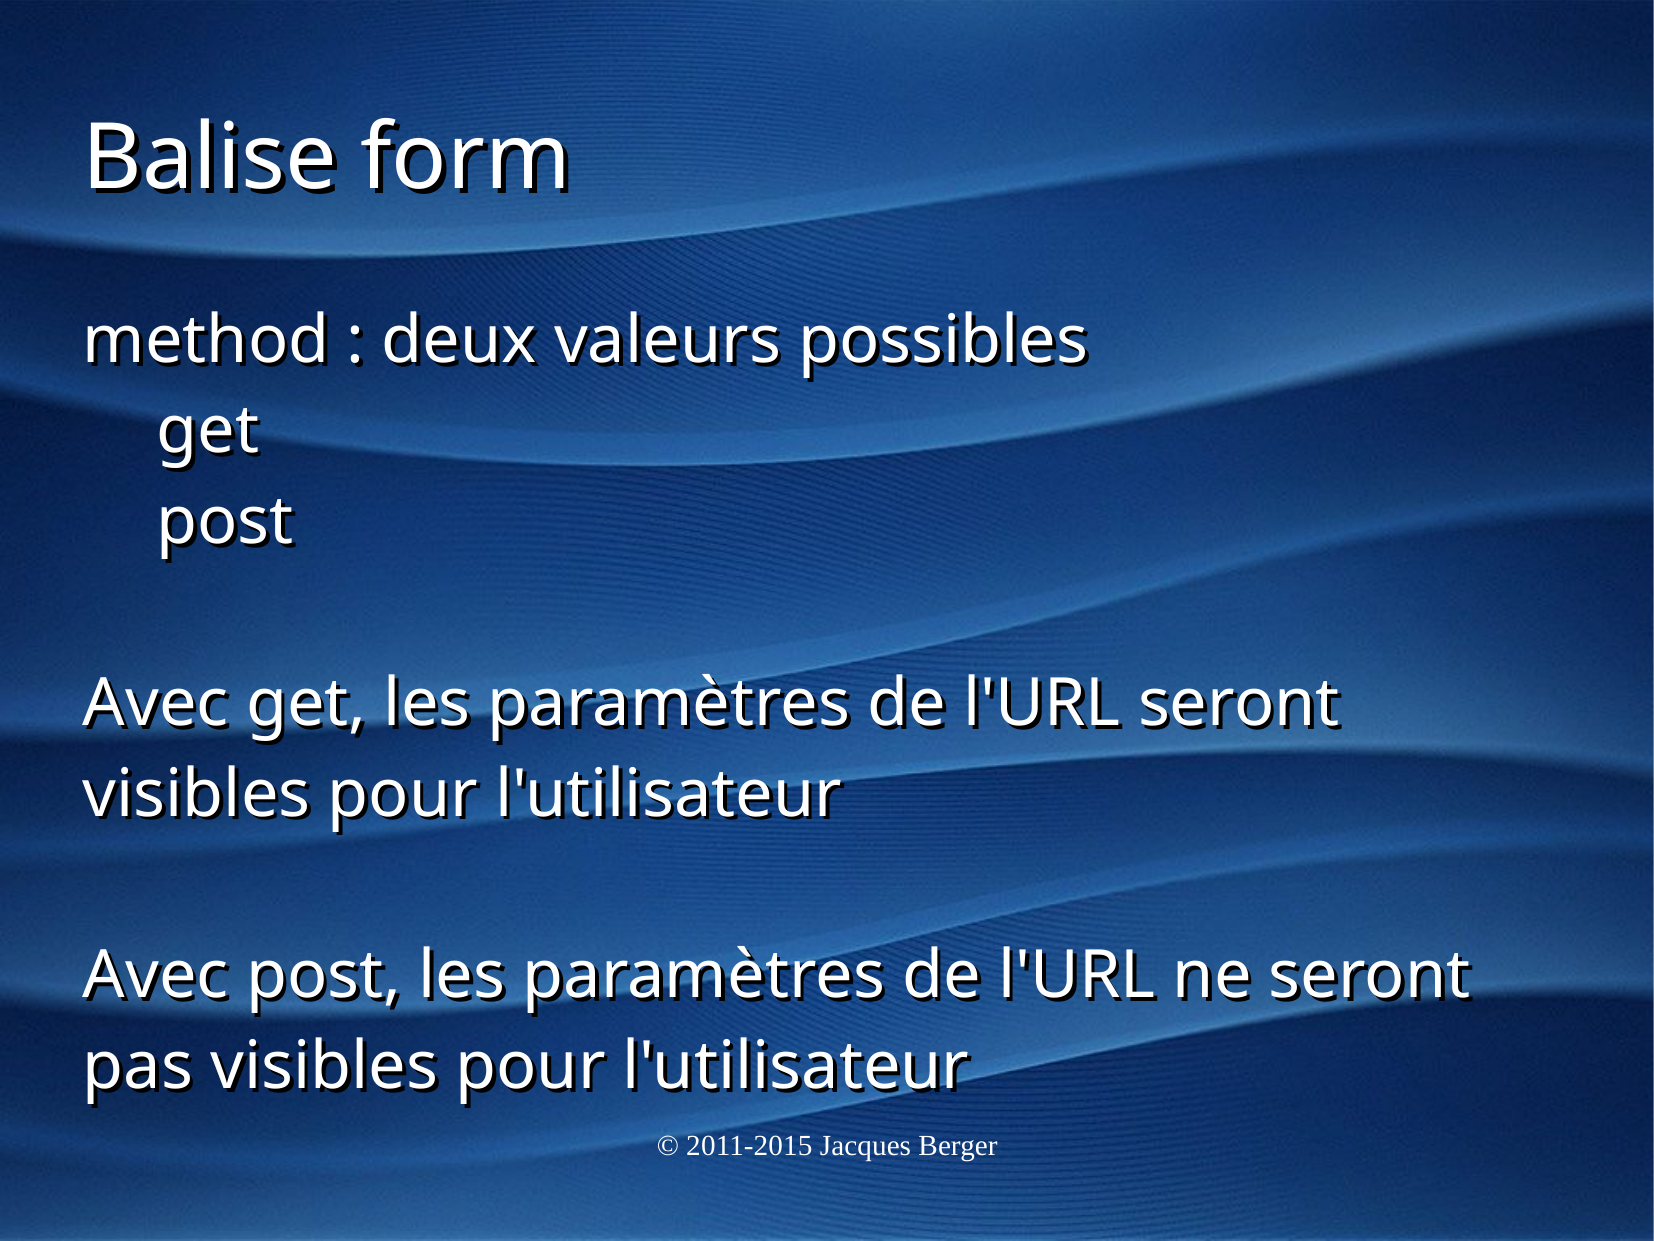

# Balise form
method : deux valeurs possibles
	get
	post
Avec get, les paramètres de l'URL seront visibles pour l'utilisateur
Avec post, les paramètres de l'URL ne seront pas visibles pour l'utilisateur
© 2011-2015 Jacques Berger